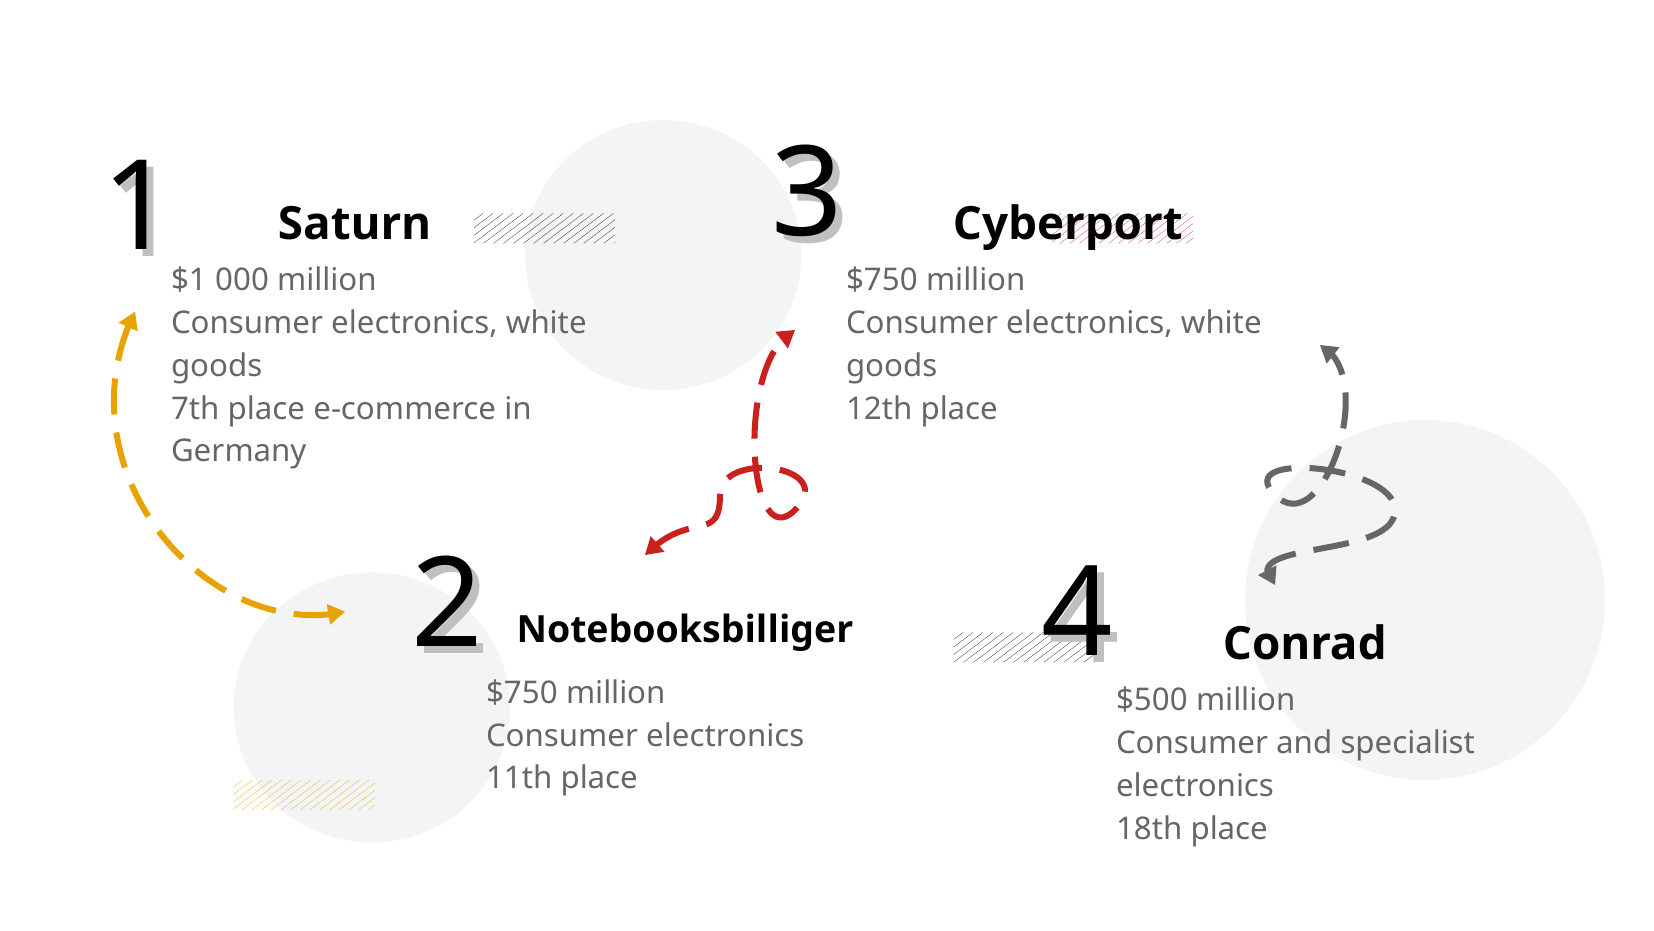

3
1
Saturn
Cyberport
$1 000 million
Consumer electronics, white goods
7th place e-commerce in Germany
$750 million
Consumer electronics, white goods
12th place
2
4
Notebooksbilliger
Conrad
$750 million
Consumer electronics
11th place
$500 million
Consumer and specialist electronics
18th place